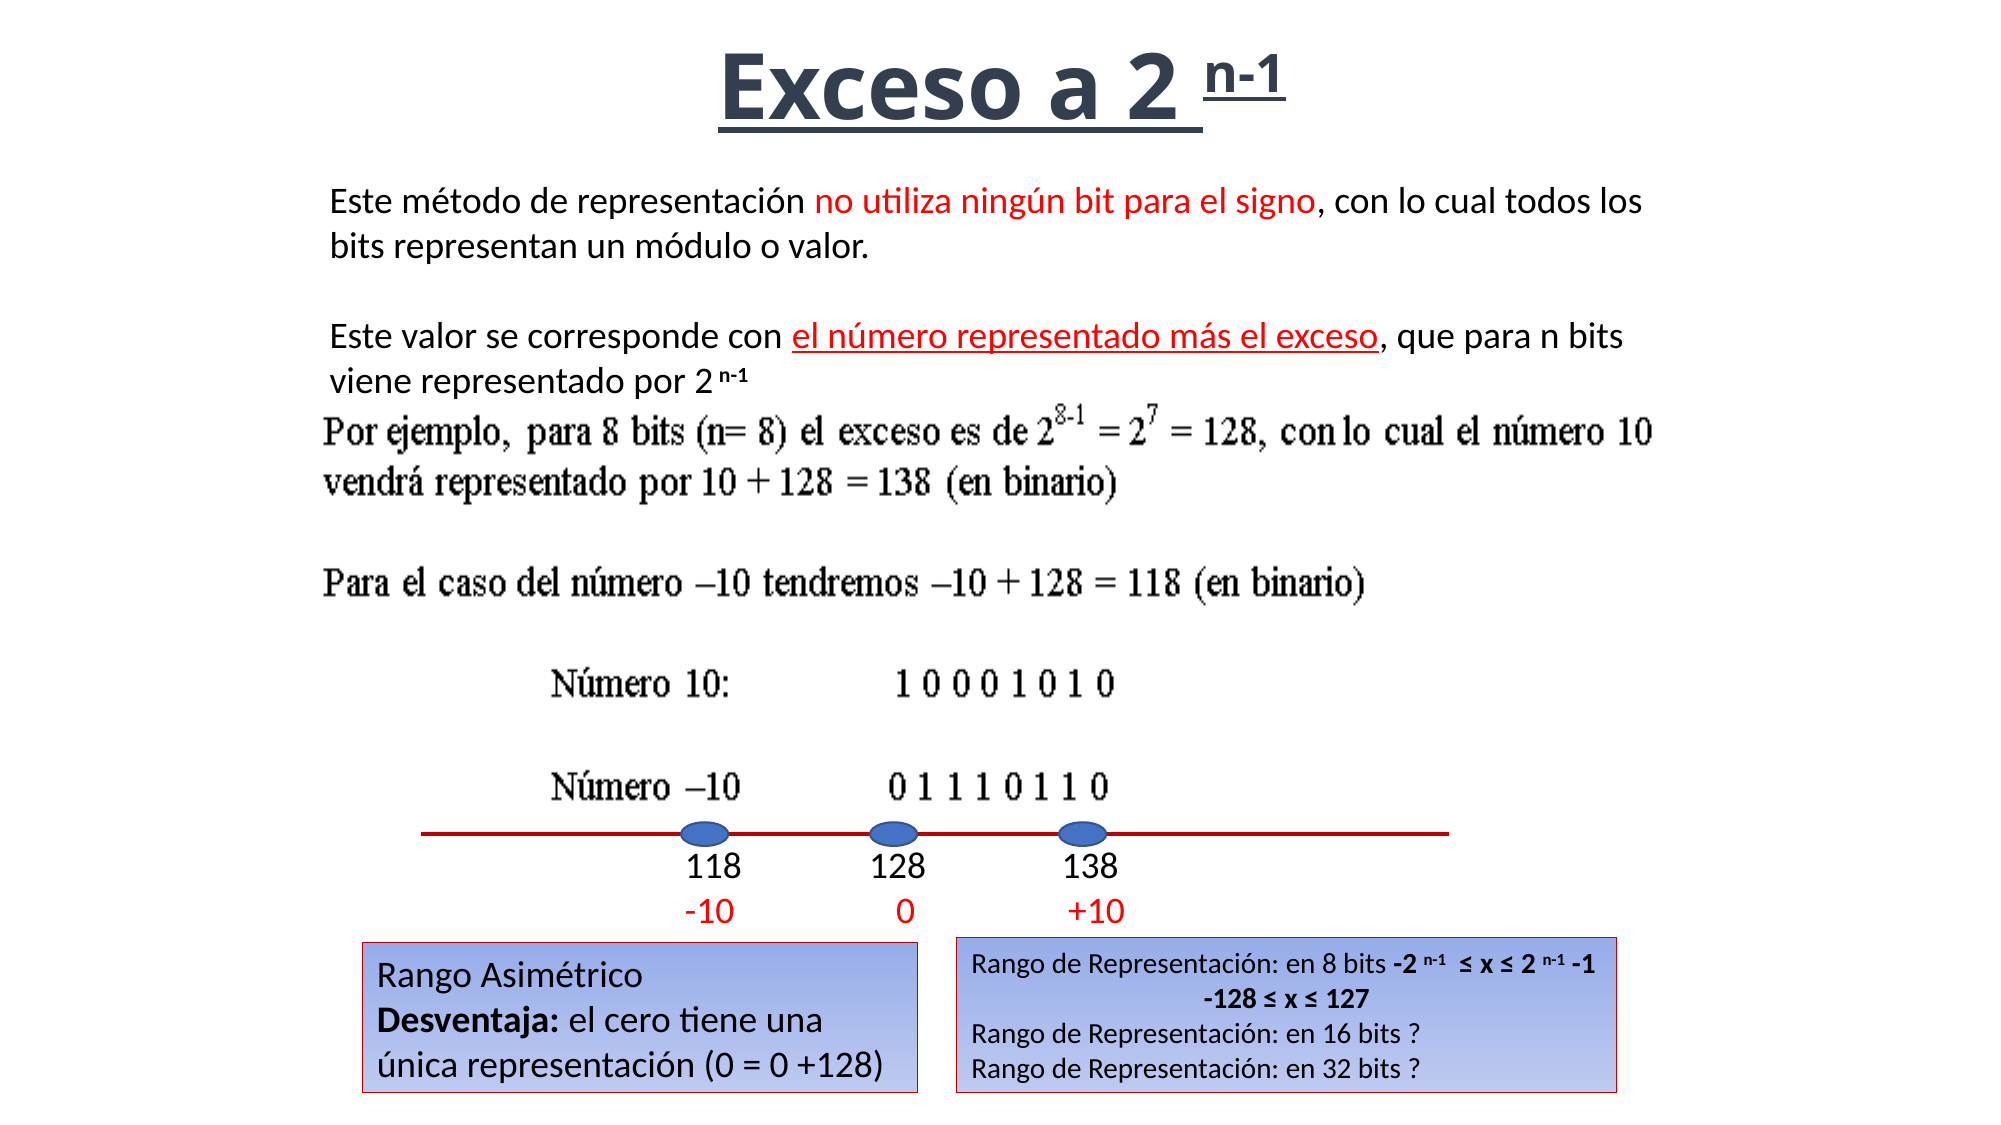

Exceso a 2 n-1
Este método de representación no utiliza ningún bit para el signo, con lo cual todos los bits representan un módulo o valor.
Este valor se corresponde con el número representado más el exceso, que para n bits viene representado por 2 n-1
118 128 138
-10 0 +10
Rango de Representación: en 8 bits -2 n-1 ≤ x ≤ 2 n-1 -1
-128 ≤ x ≤ 127
Rango de Representación: en 16 bits ?
Rango de Representación: en 32 bits ?
Rango Asimétrico
Desventaja: el cero tiene una única representación (0 = 0 +128)